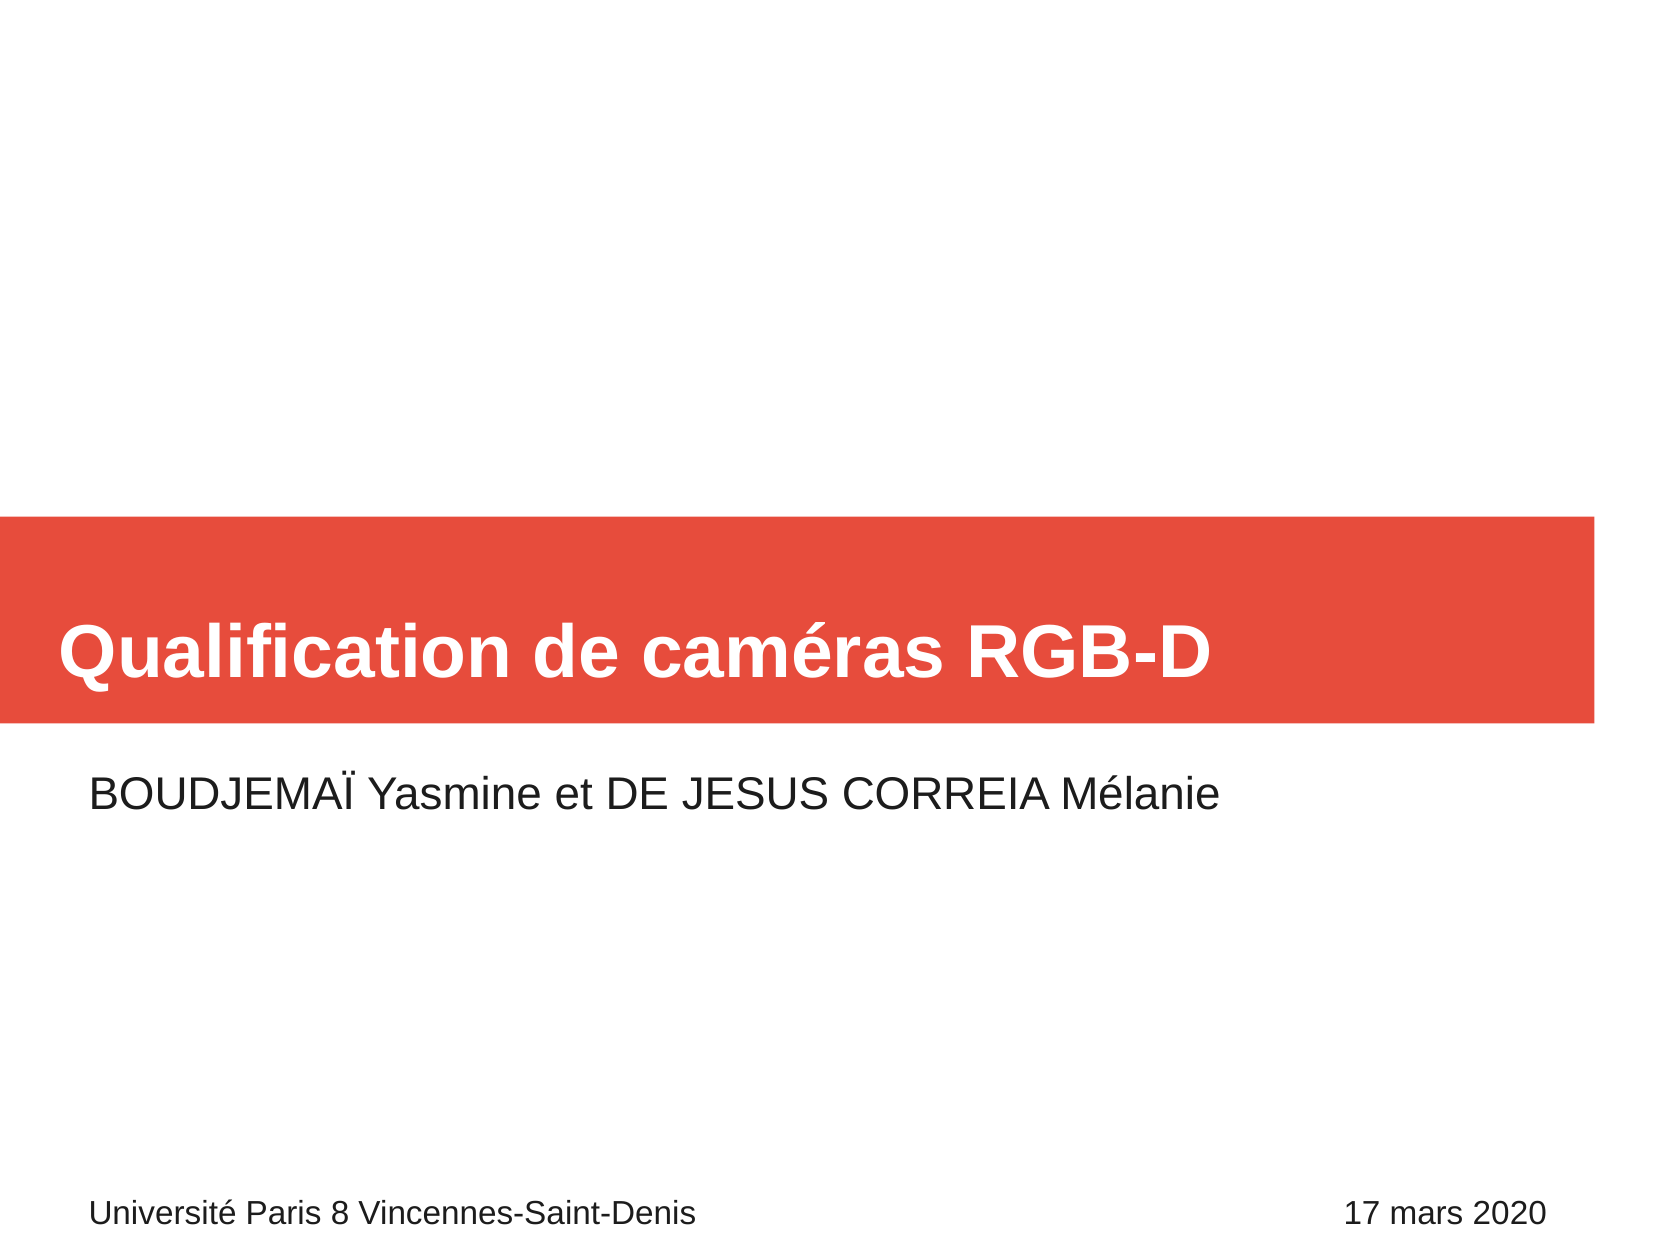

# Qualification de caméras RGB-D
BOUDJEMAÏ Yasmine et DE JESUS CORREIA Mélanie
Université Paris 8 Vincennes-Saint-Denis									17 mars 2020